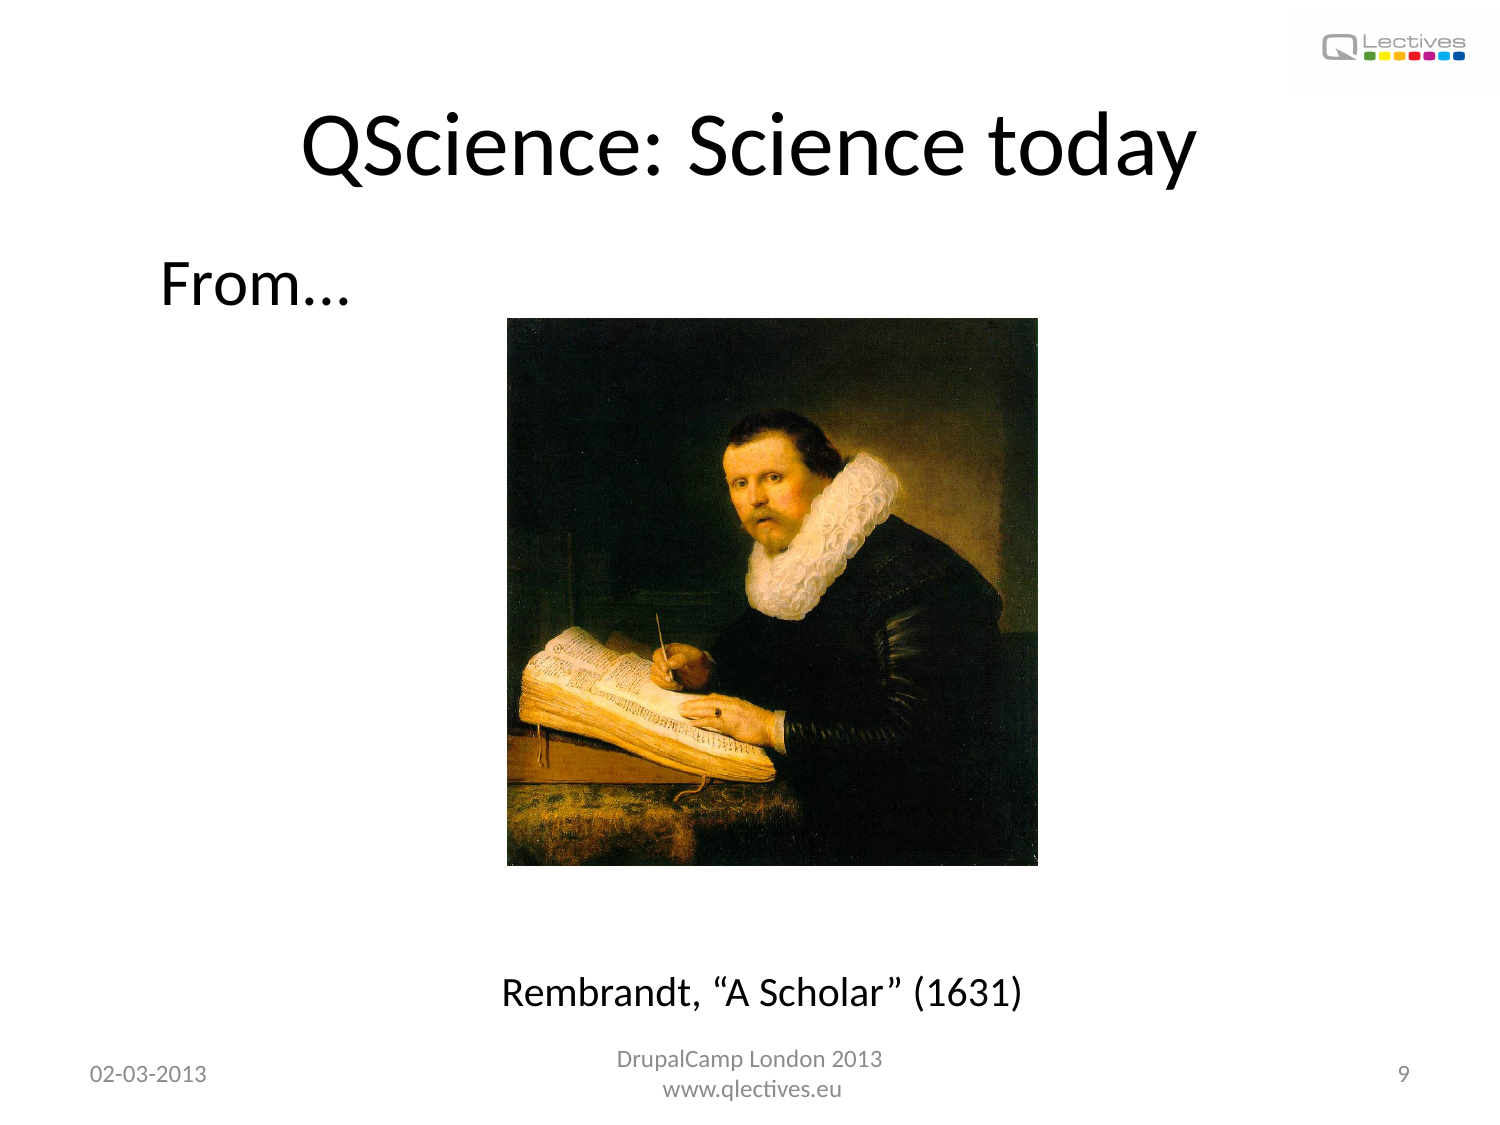

QScience: Science today
From...
Rembrandt, “A Scholar” (1631)
02-03-2013
DrupalCamp London 2013
 www.qlectives.eu